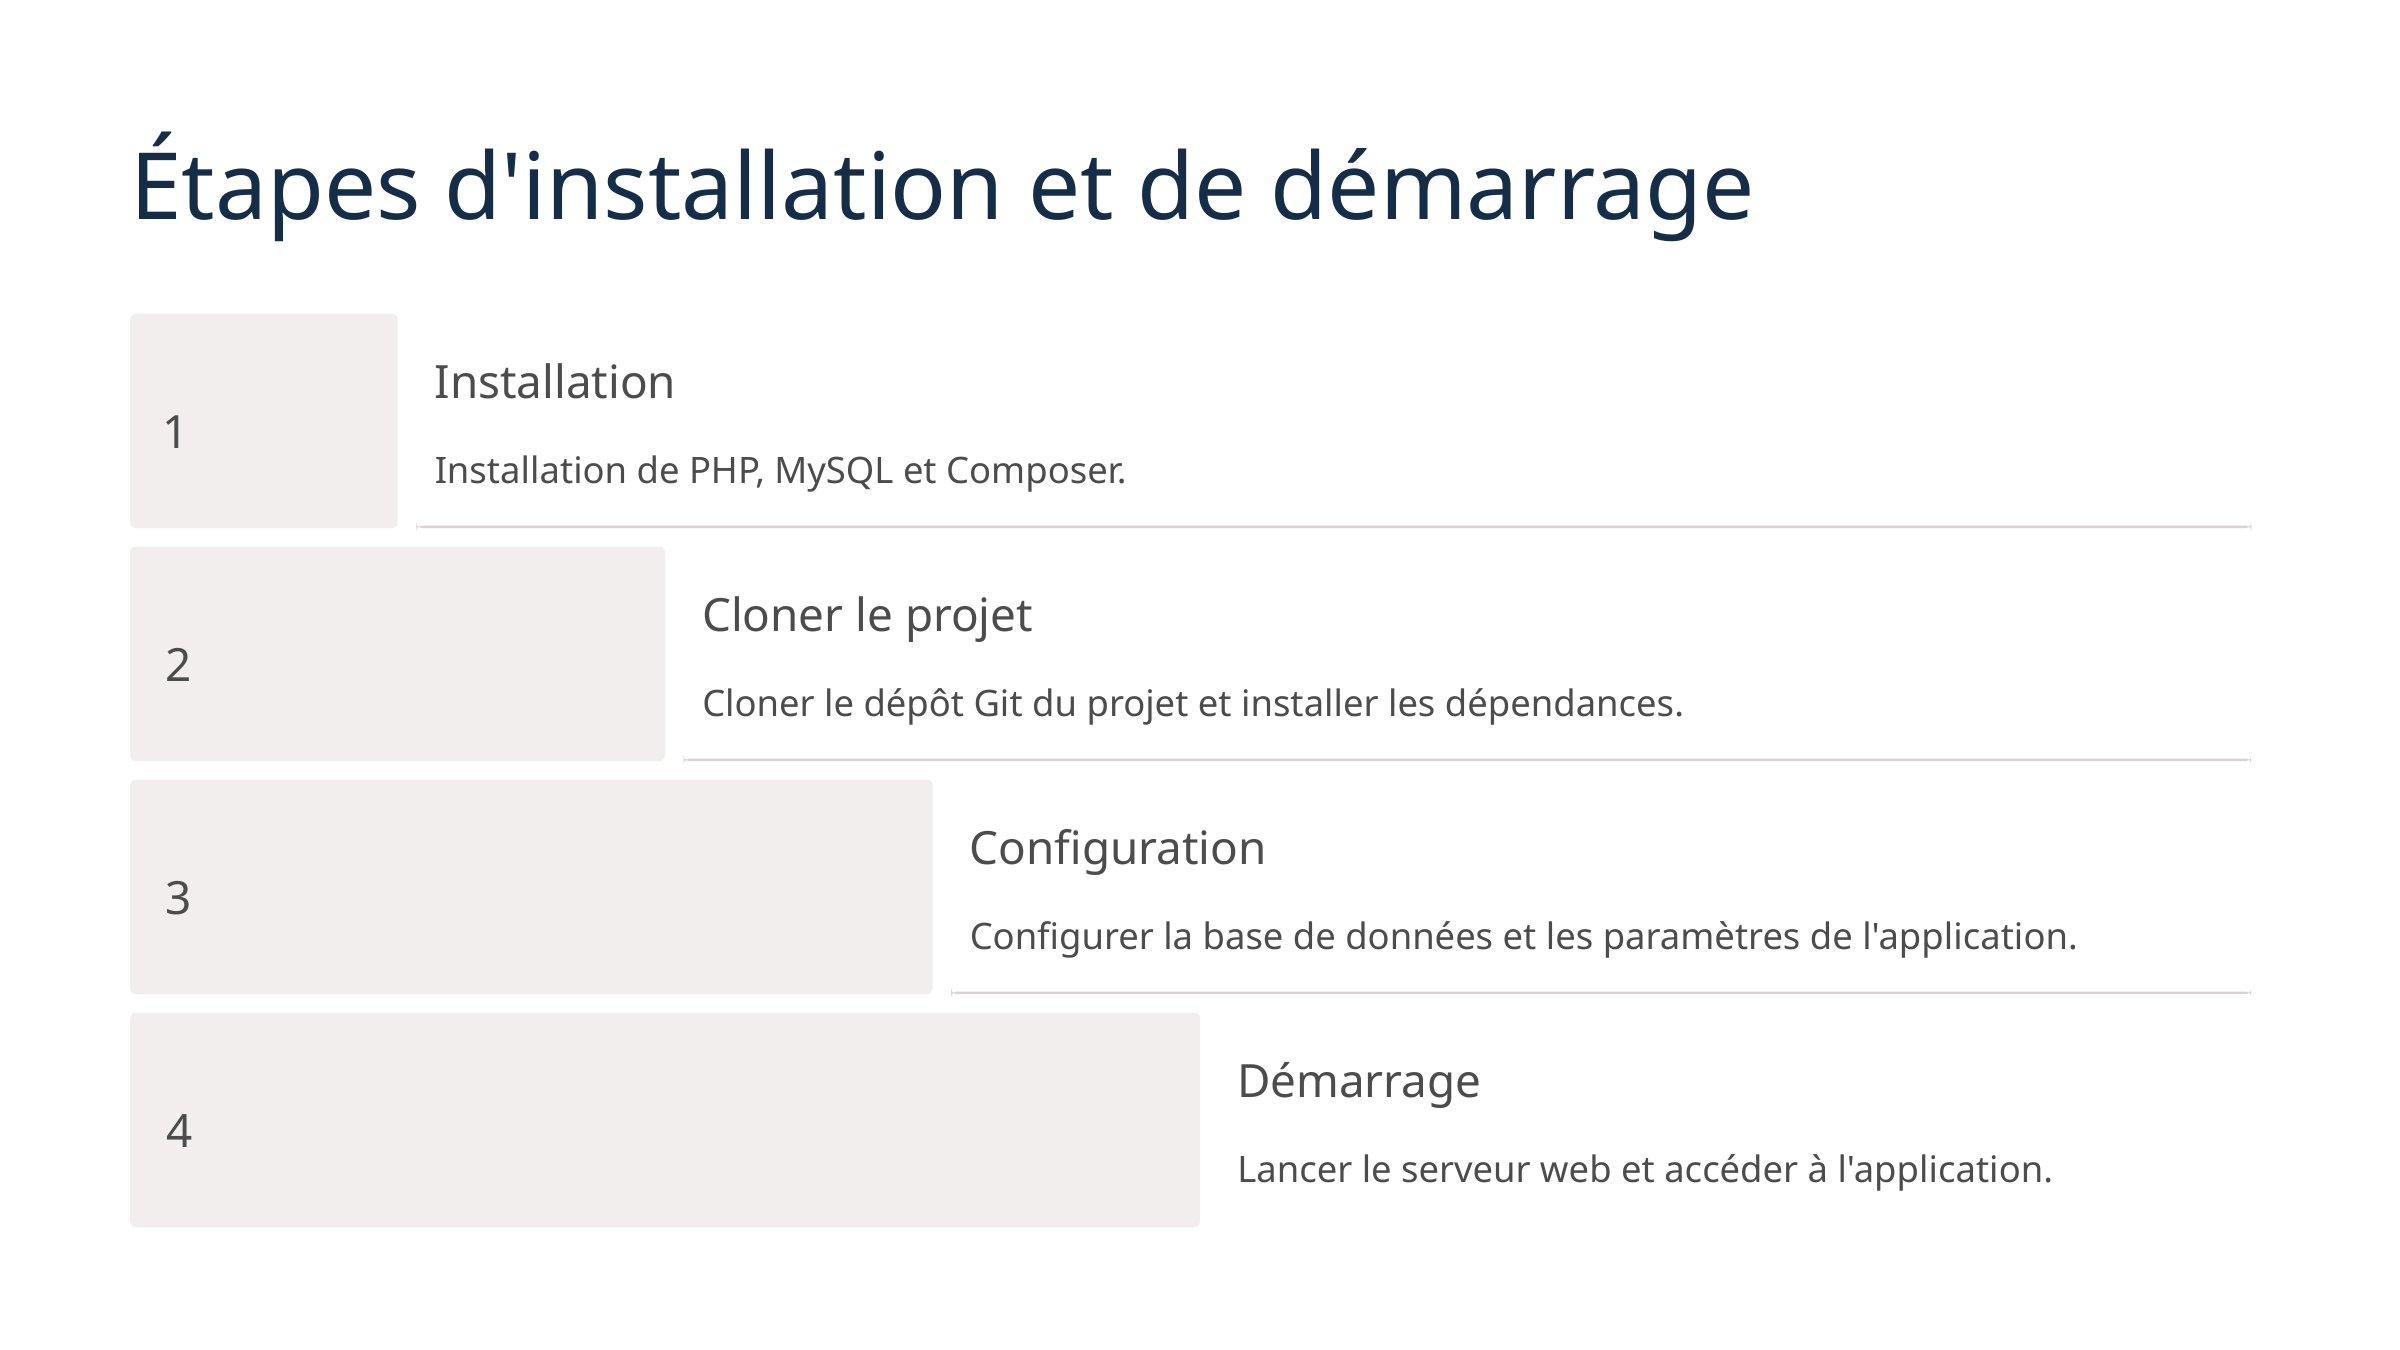

Étapes d'installation et de démarrage
Installation
1
Installation de PHP, MySQL et Composer.
Cloner le projet
2
Cloner le dépôt Git du projet et installer les dépendances.
Configuration
3
Configurer la base de données et les paramètres de l'application.
Démarrage
4
Lancer le serveur web et accéder à l'application.